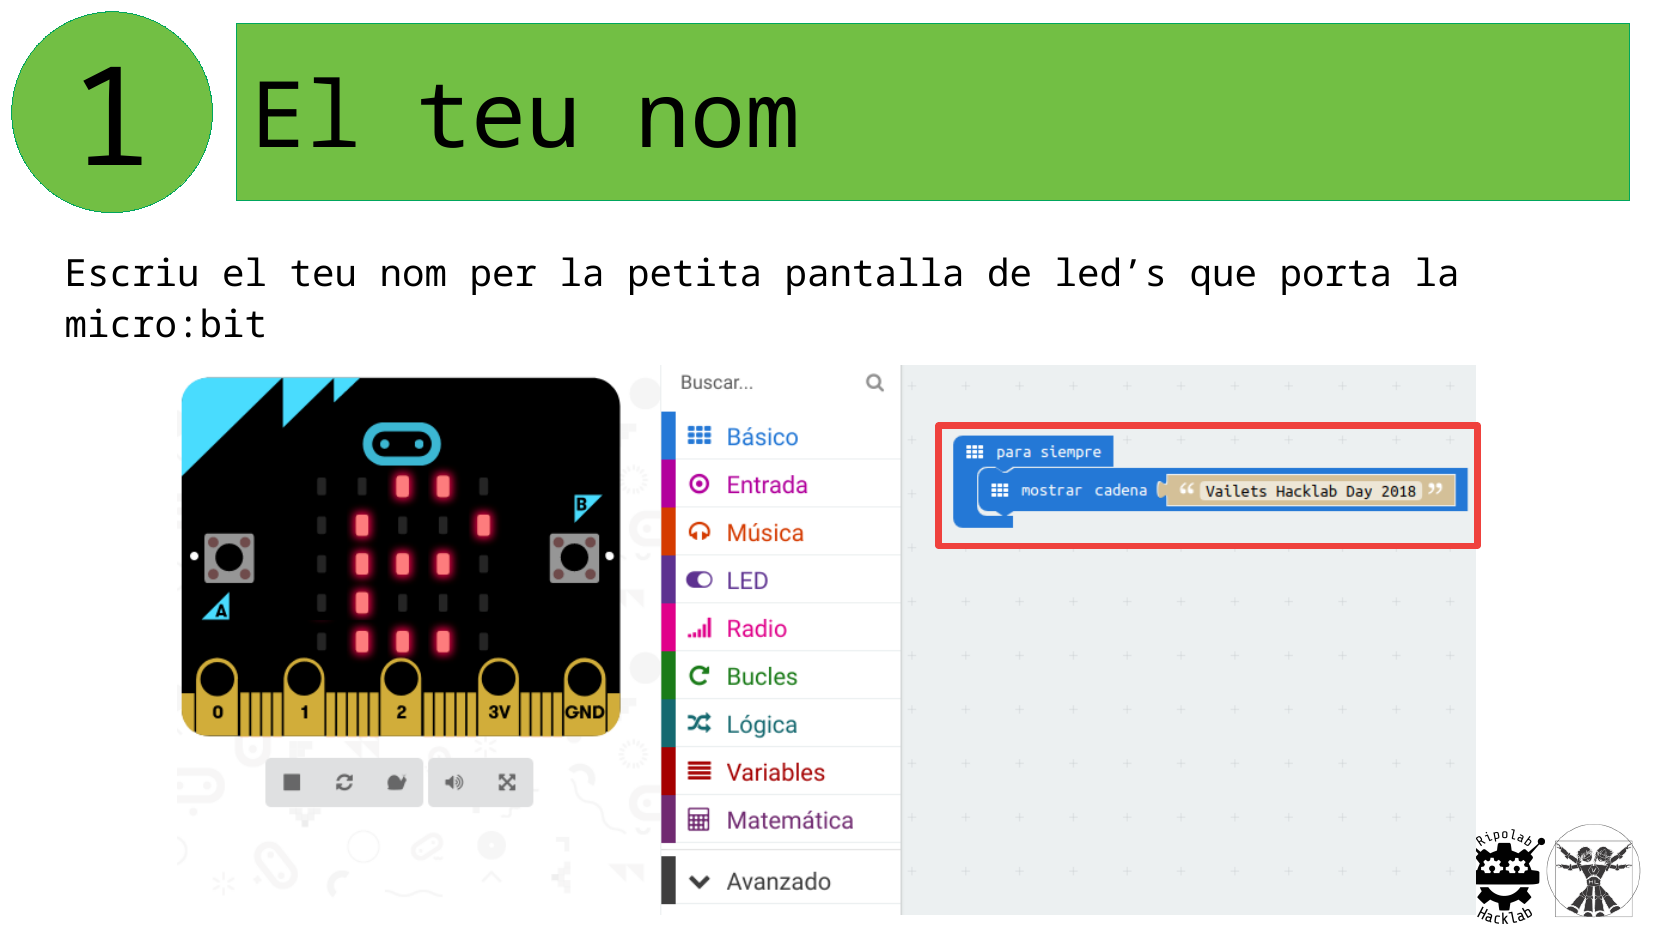

1
El teu nom
Escriu el teu nom per la petita pantalla de led’s que porta la micro:bit